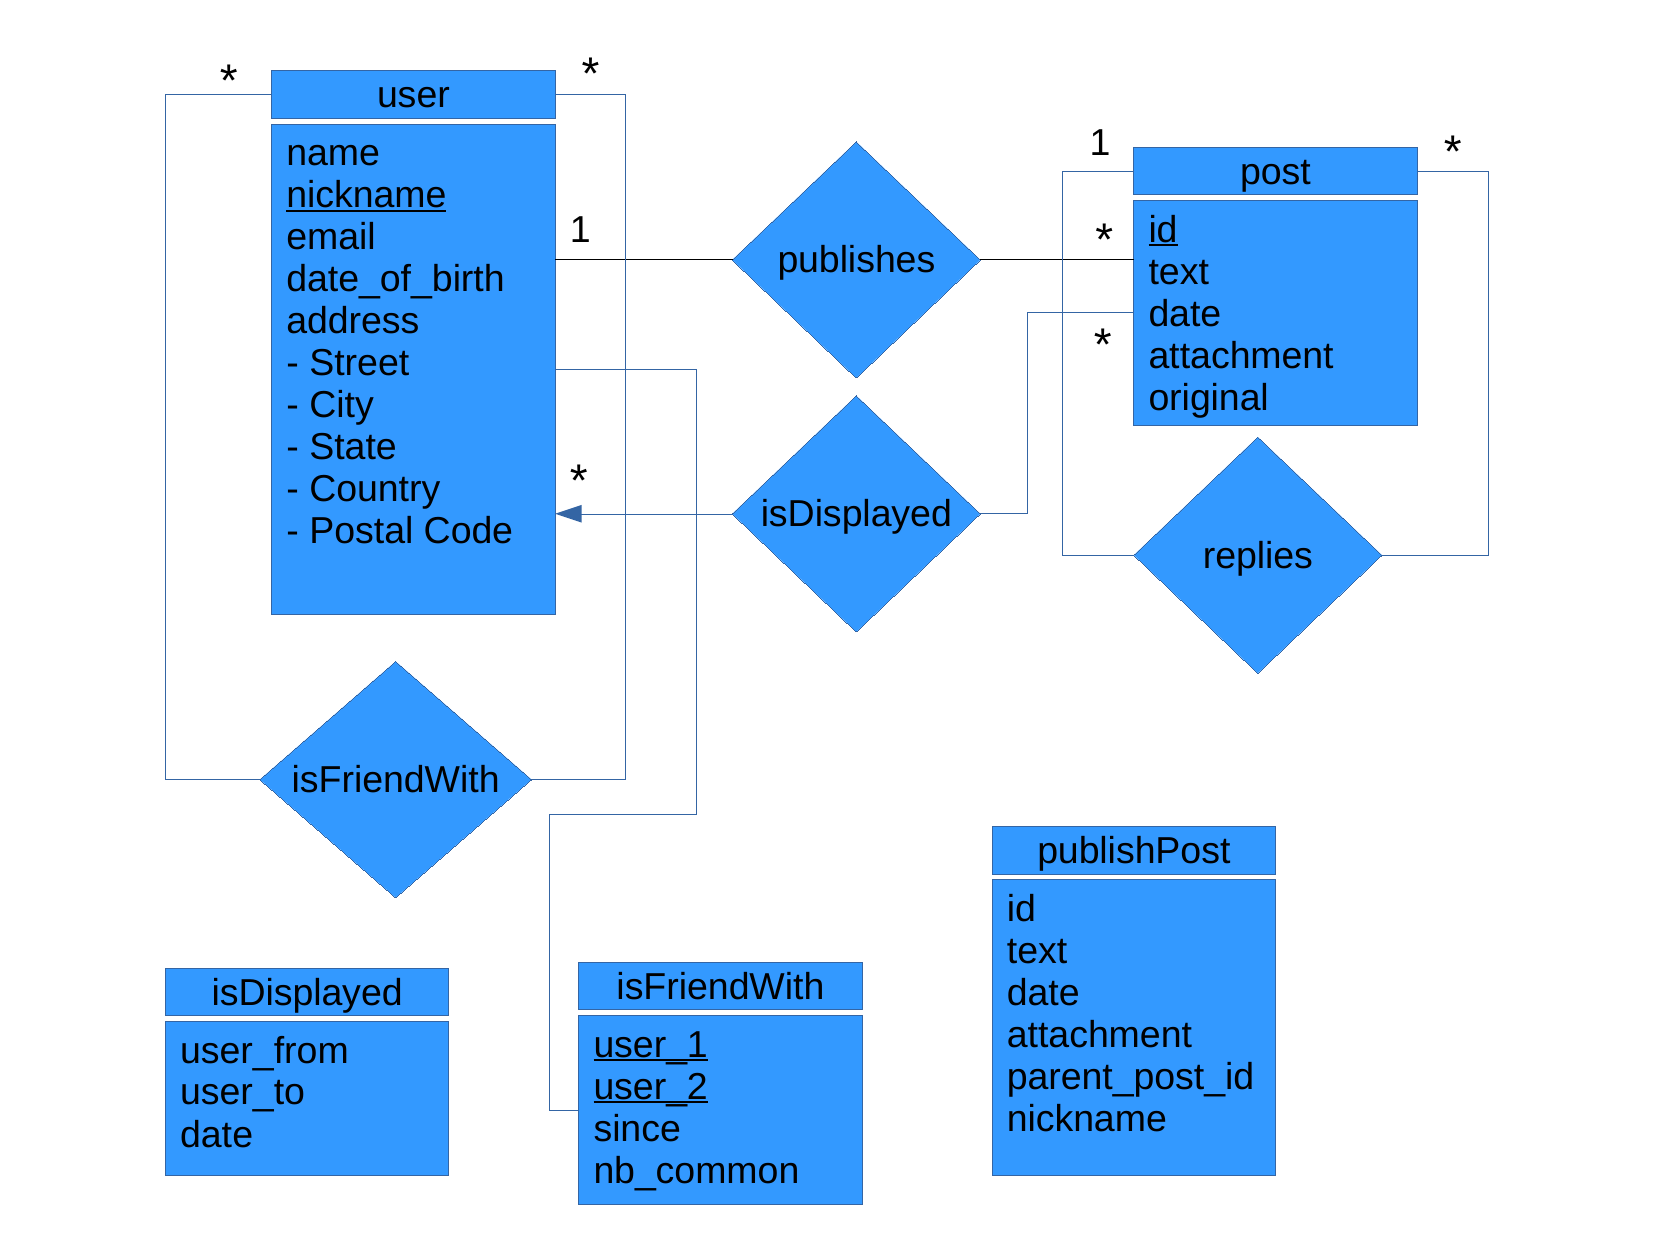

*
*
user
1
*
name
nickname
email
date_of_birth
address
- Street
- City
- State
- Country
- Postal Code
publishes
post
1
id
text
date
attachment
original
*
*
isDisplayed
replies
*
isFriendWith
publishPost
id
text
date
attachment
parent_post_id
nickname
isFriendWith
isDisplayed
user_1
user_2
since
nb_common
user_from
user_to
date